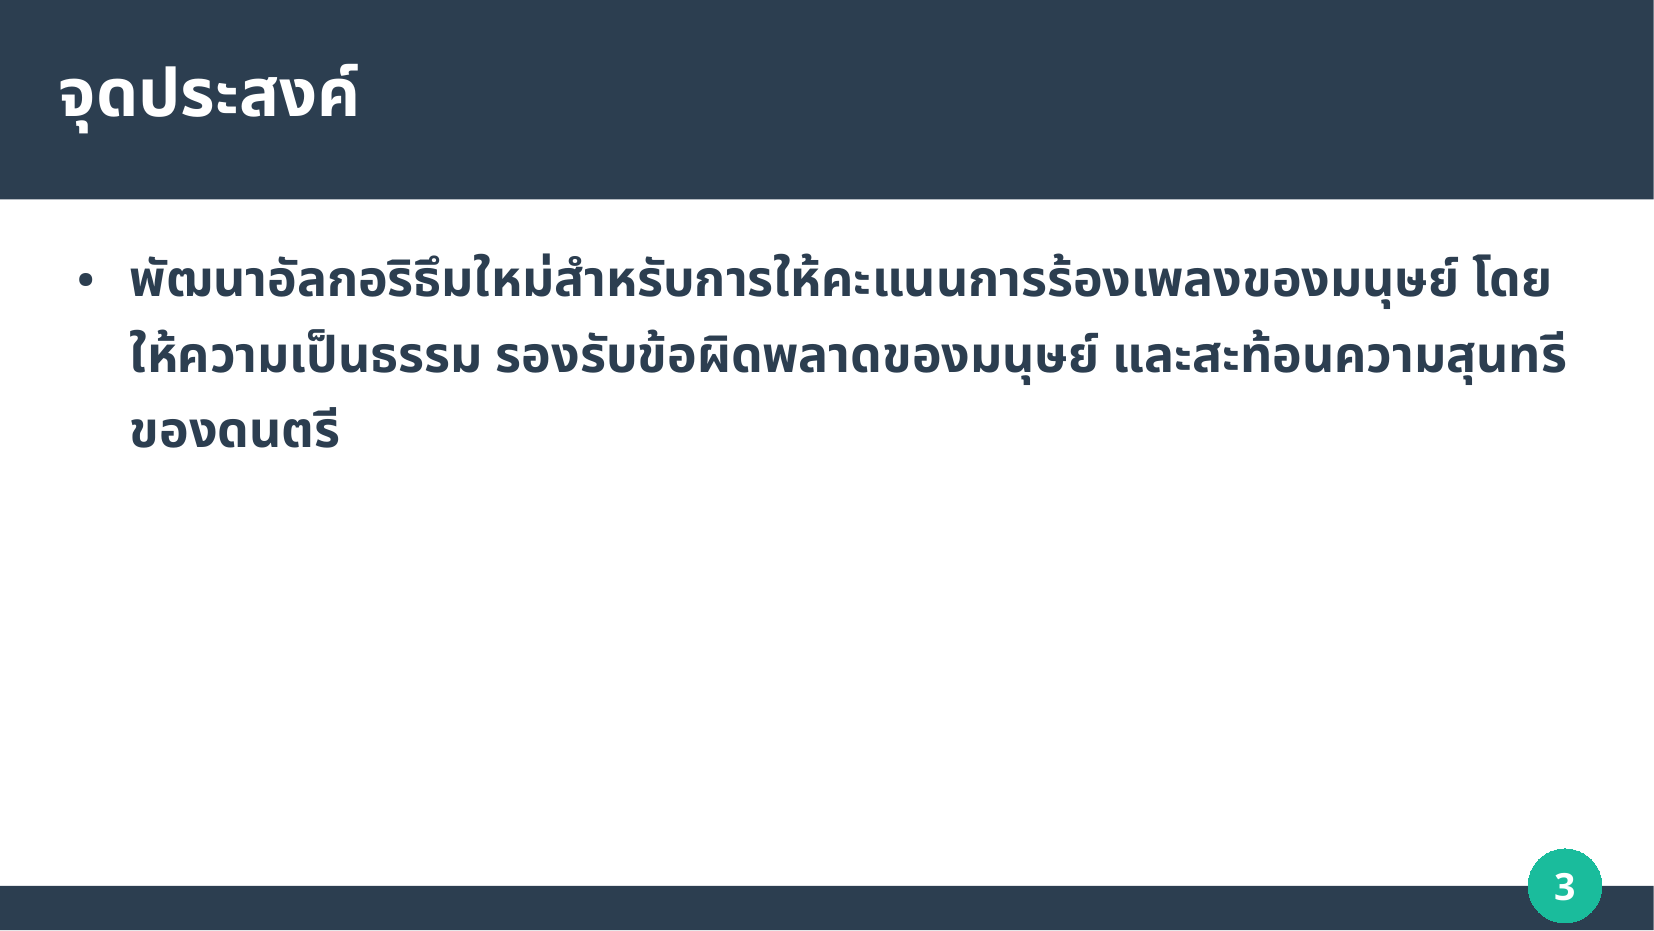

# จุดประสงค์
พัฒนาอัลกอริธึมใหม่สำหรับการให้คะแนนการร้องเพลงของมนุษย์ โดยให้ความเป็นธรรม รองรับข้อผิดพลาดของมนุษย์ และสะท้อนความสุนทรีของดนตรี
3